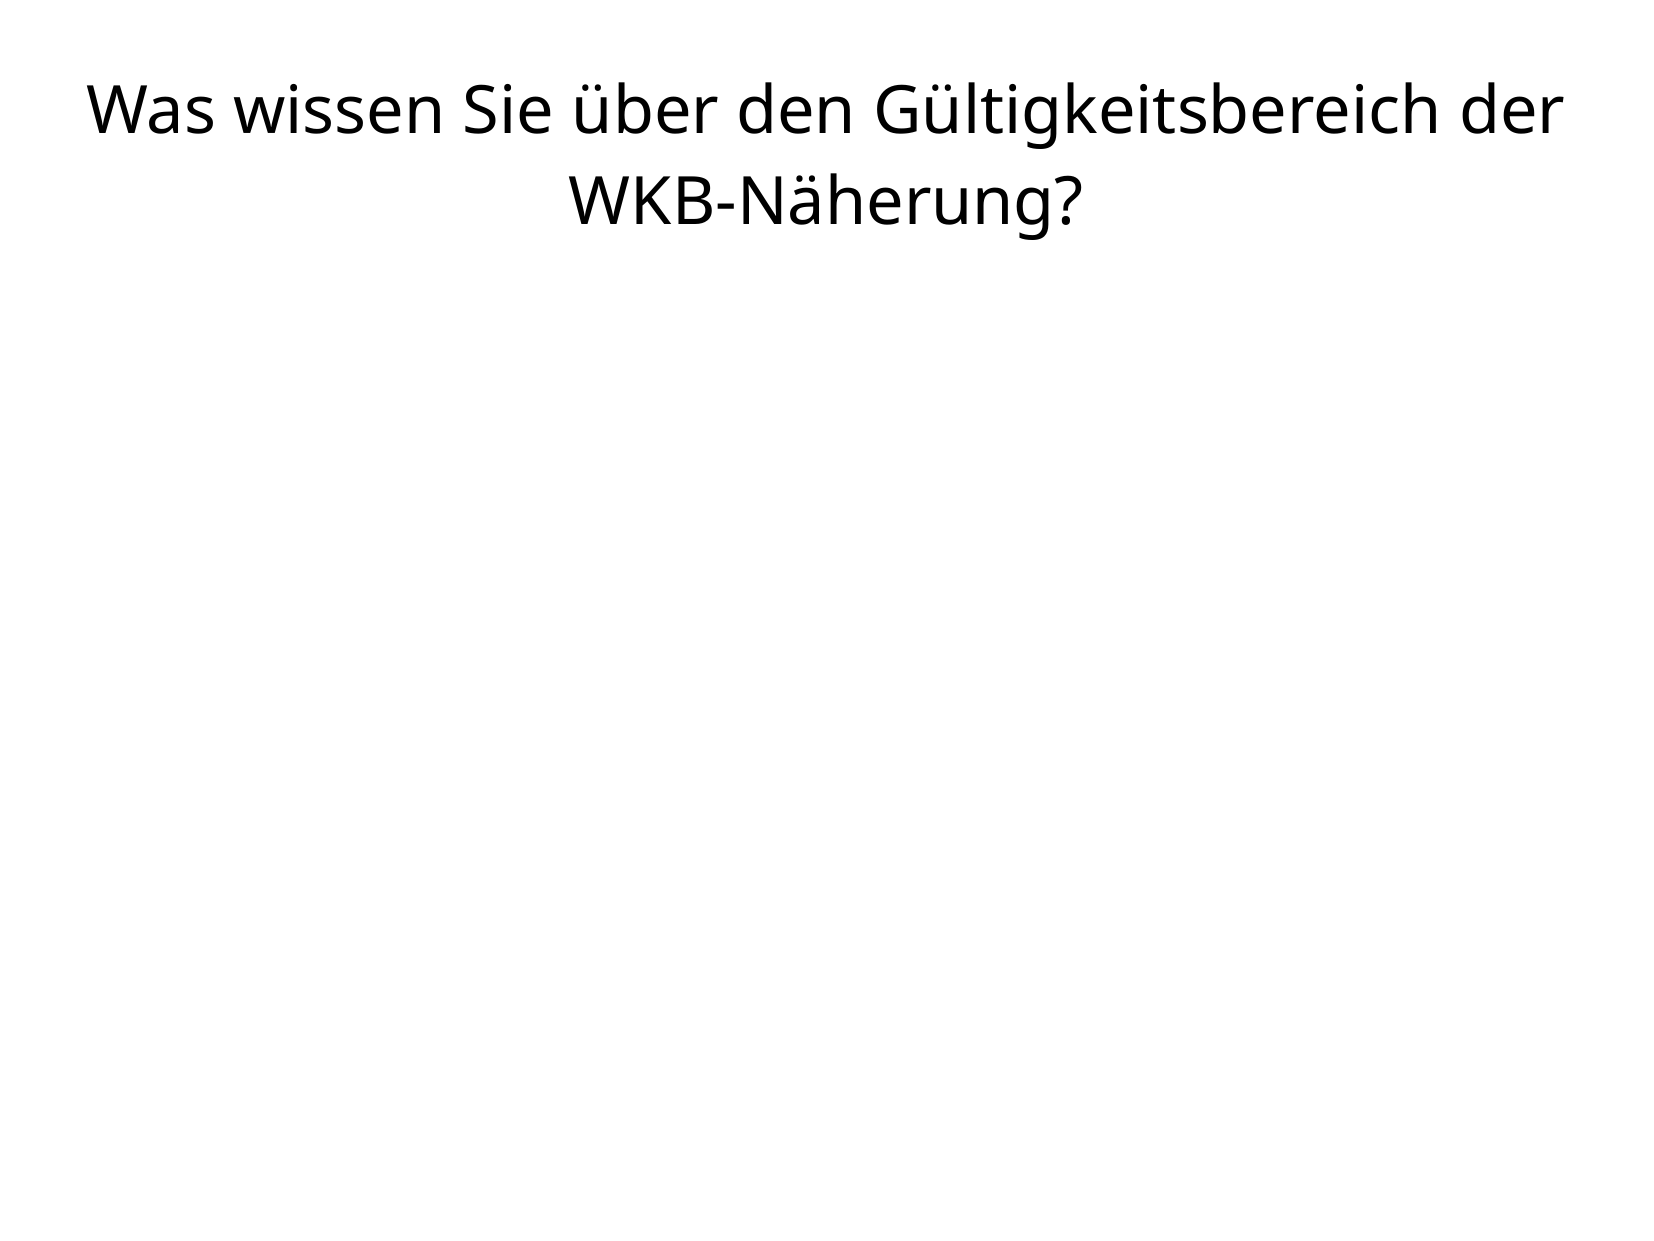

# Was wissen Sie über den Gültigkeitsbereich der WKB-Näherung?